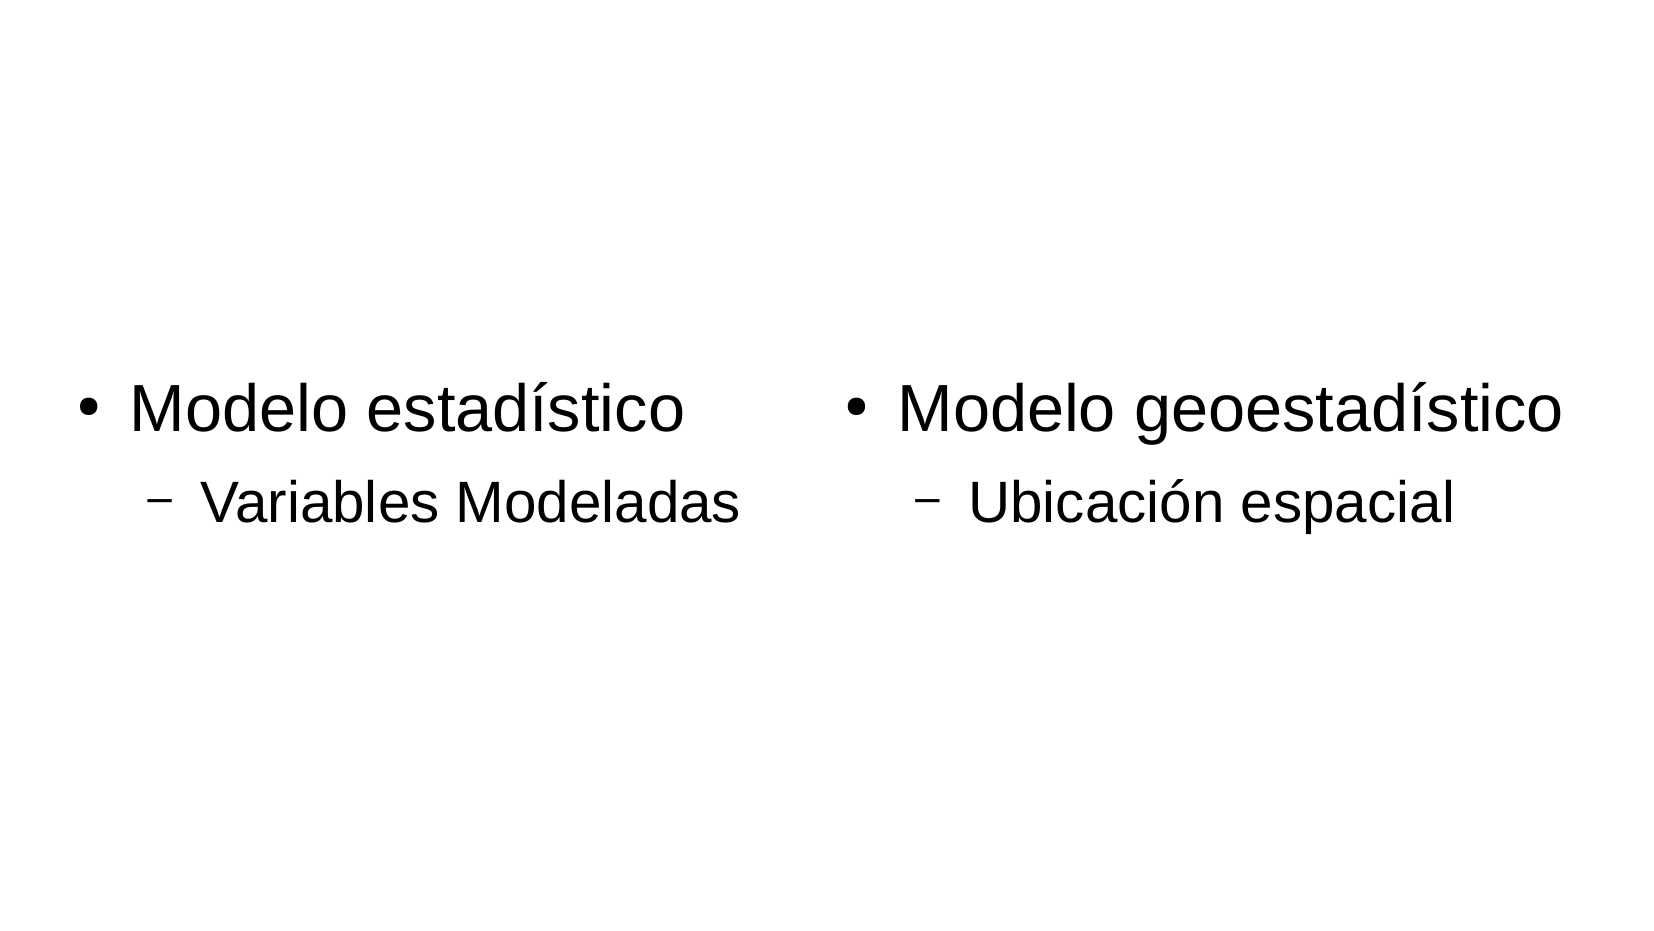

# Modelo estadístico
Variables Modeladas
Modelo geoestadístico
Ubicación espacial